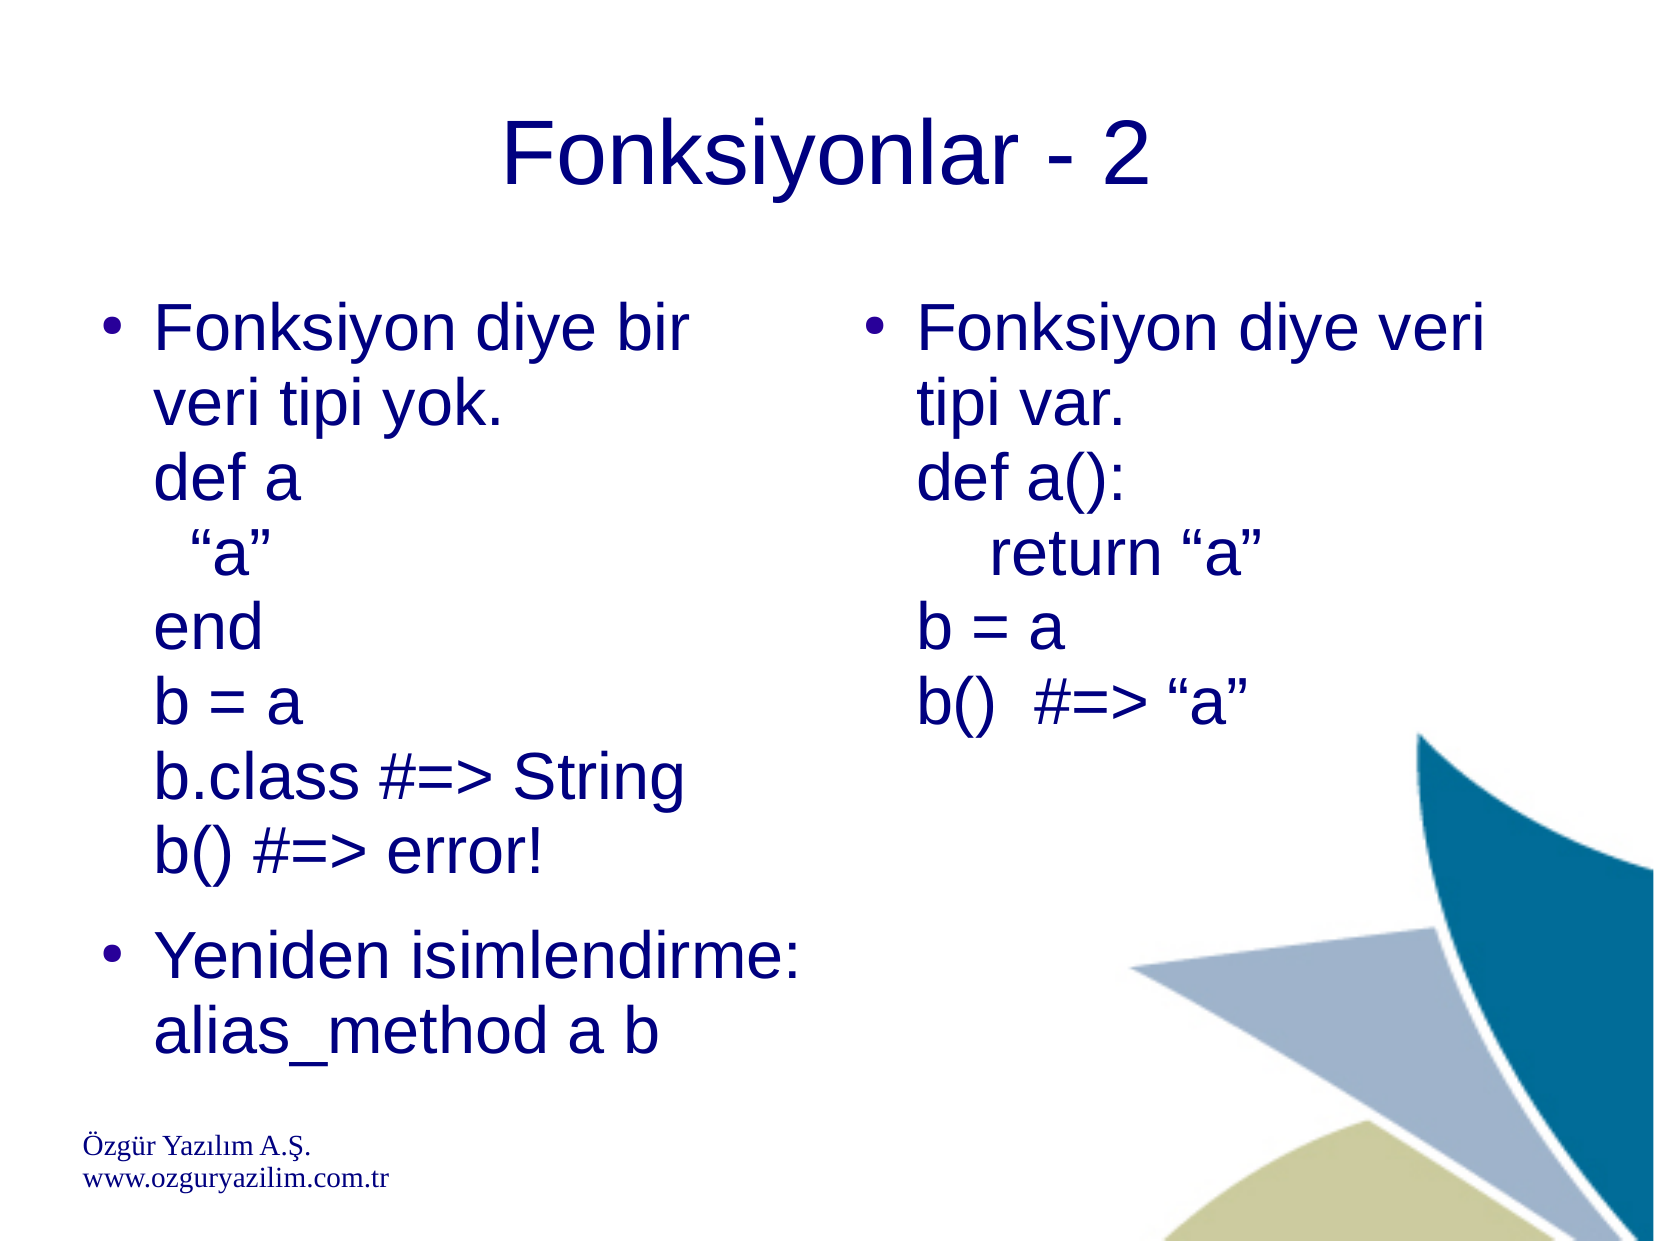

# Fonksiyonlar - 2
Fonksiyon diye bir veri tipi yok.
def a
 “a”
end
b = a
b.class #=> String
b() #=> error!
Yeniden isimlendirme:
alias_method a b
Fonksiyon diye veri tipi var.
def a():
	return “a”
b = a
b() #=> “a”